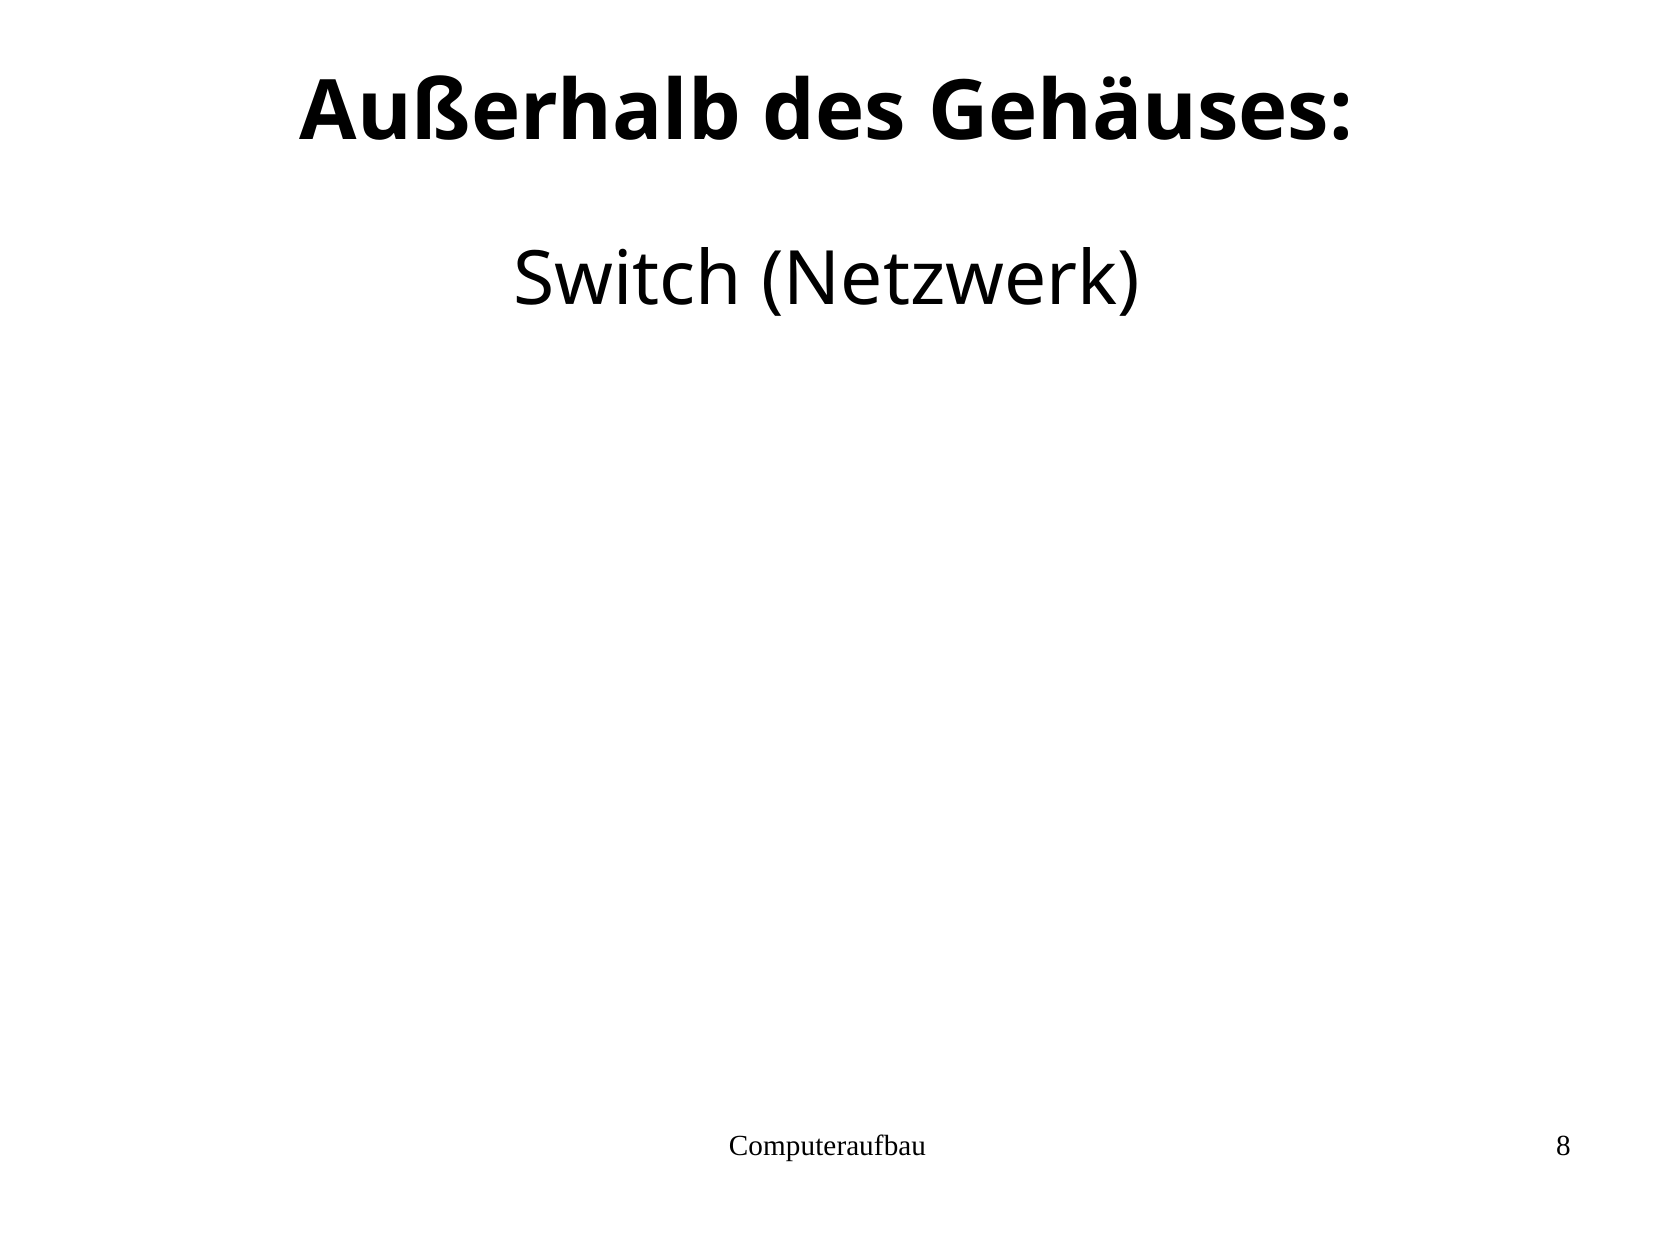

# Außerhalb des Gehäuses:
Switch (Netzwerk)
Computeraufbau
8